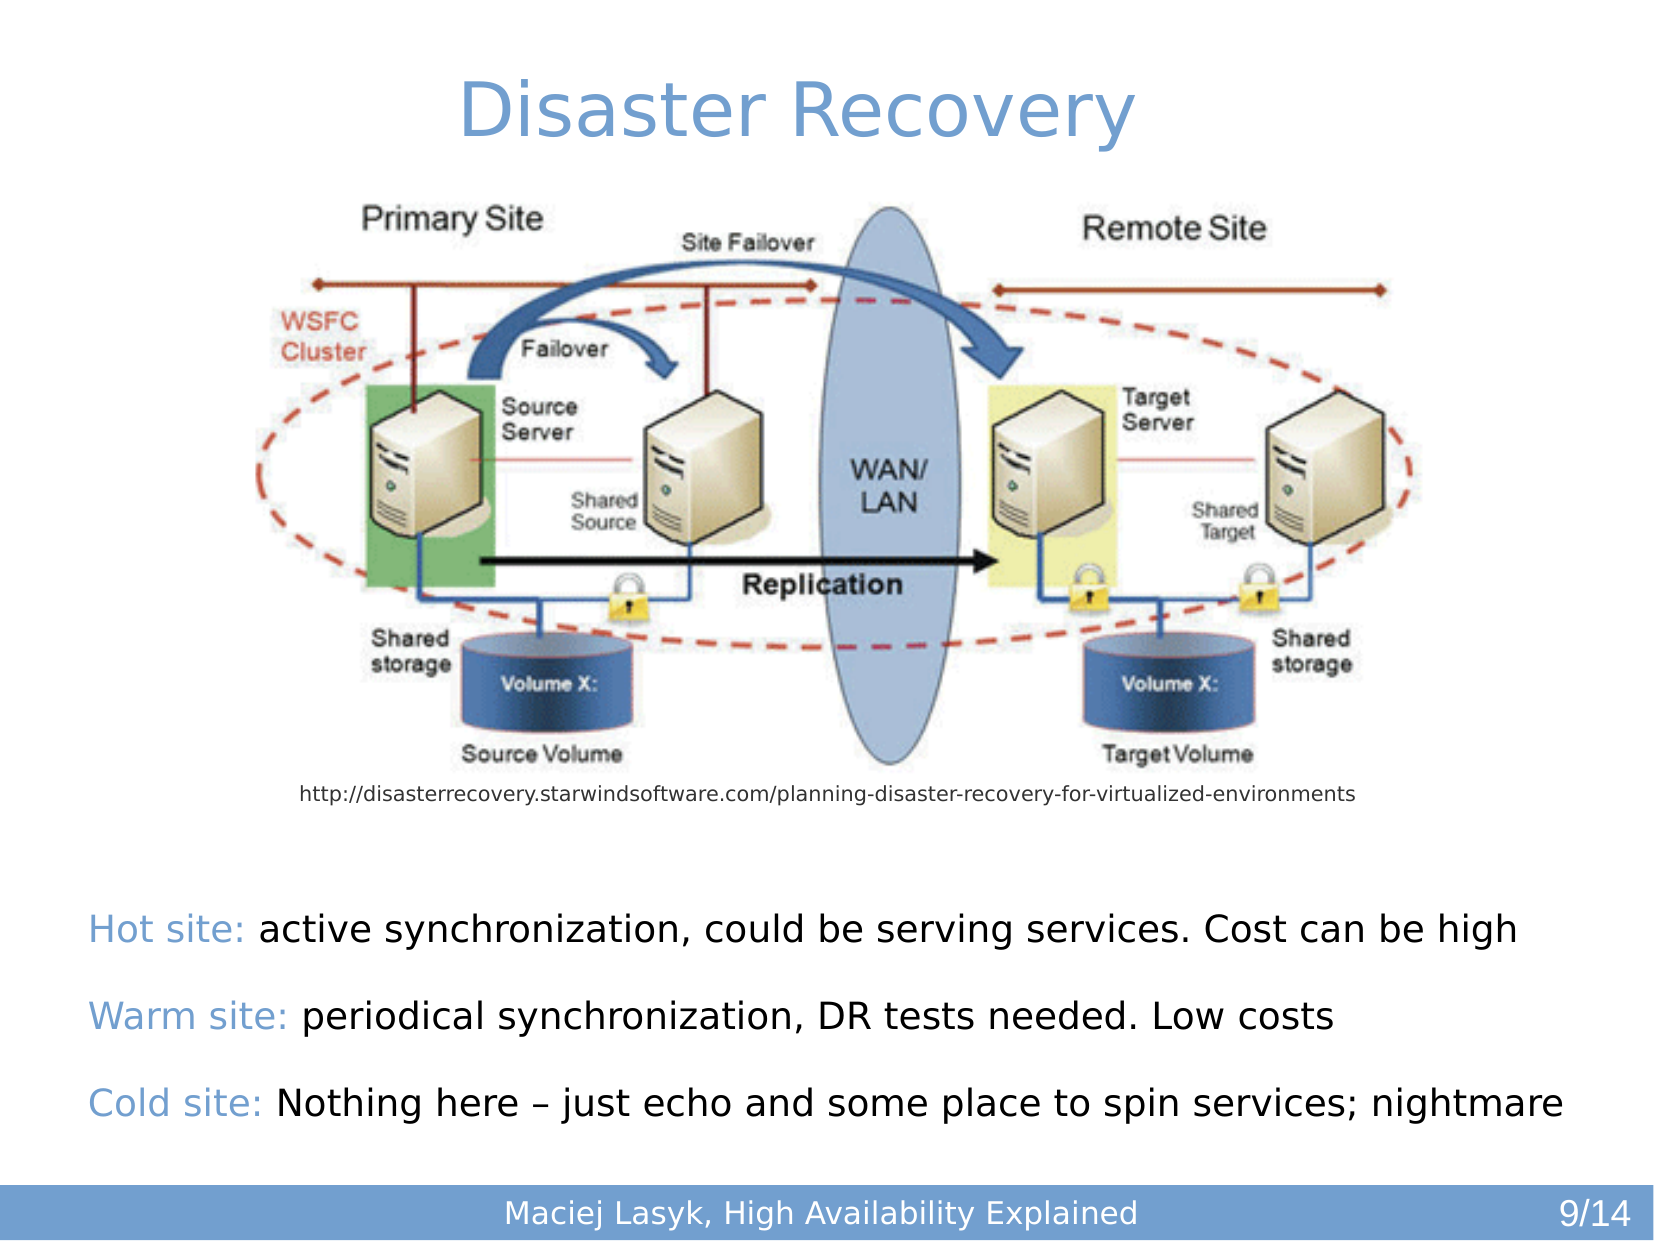

Disaster Recovery
http://disasterrecovery.starwindsoftware.com/planning-disaster-recovery-for-virtualized-environments
Hot site: active synchronization, could be serving services. Cost can be high
Warm site: periodical synchronization, DR tests needed. Low costs
Cold site: Nothing here – just echo and some place to spin services; nightmare
 9/14
Maciej Lasyk, High Availability Explained